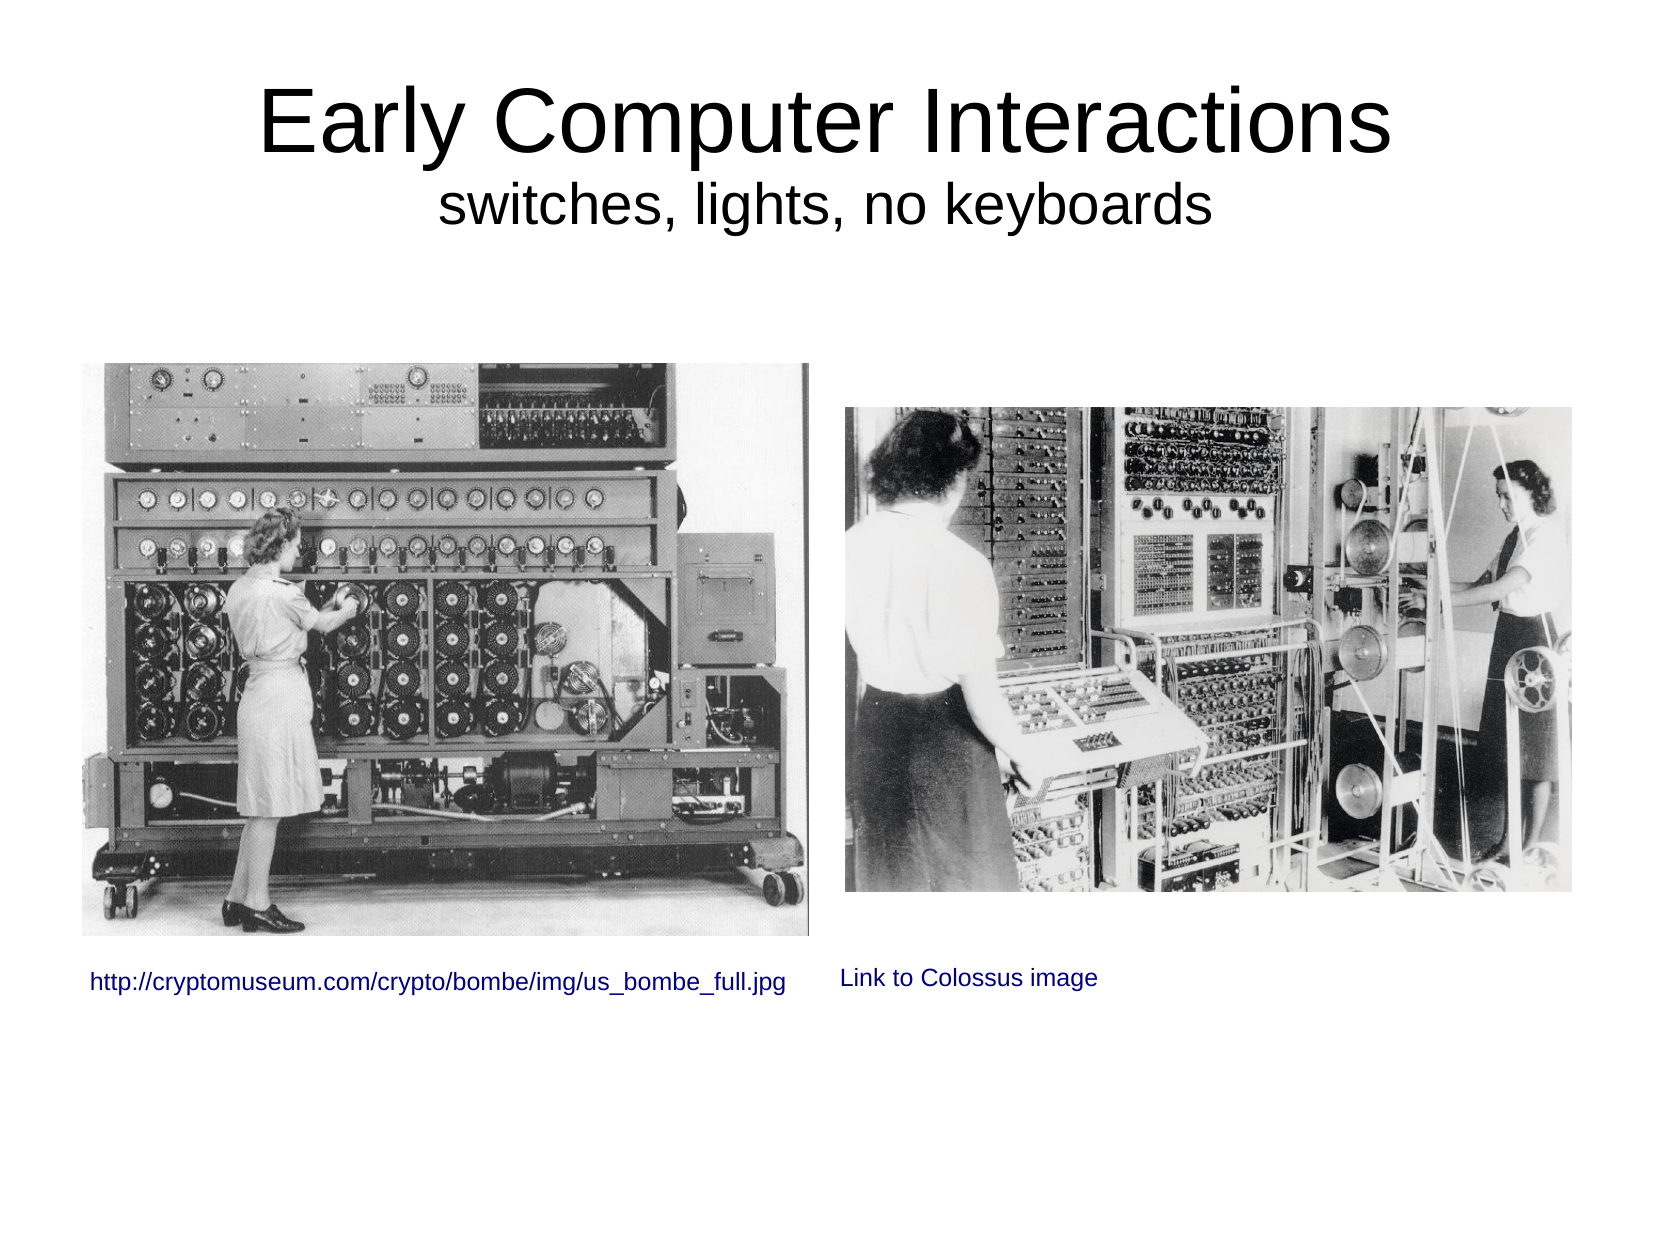

# Early Computer Interactions switches, lights, no keyboards
Link to Colossus image
http://cryptomuseum.com/crypto/bombe/img/us_bombe_full.jpg